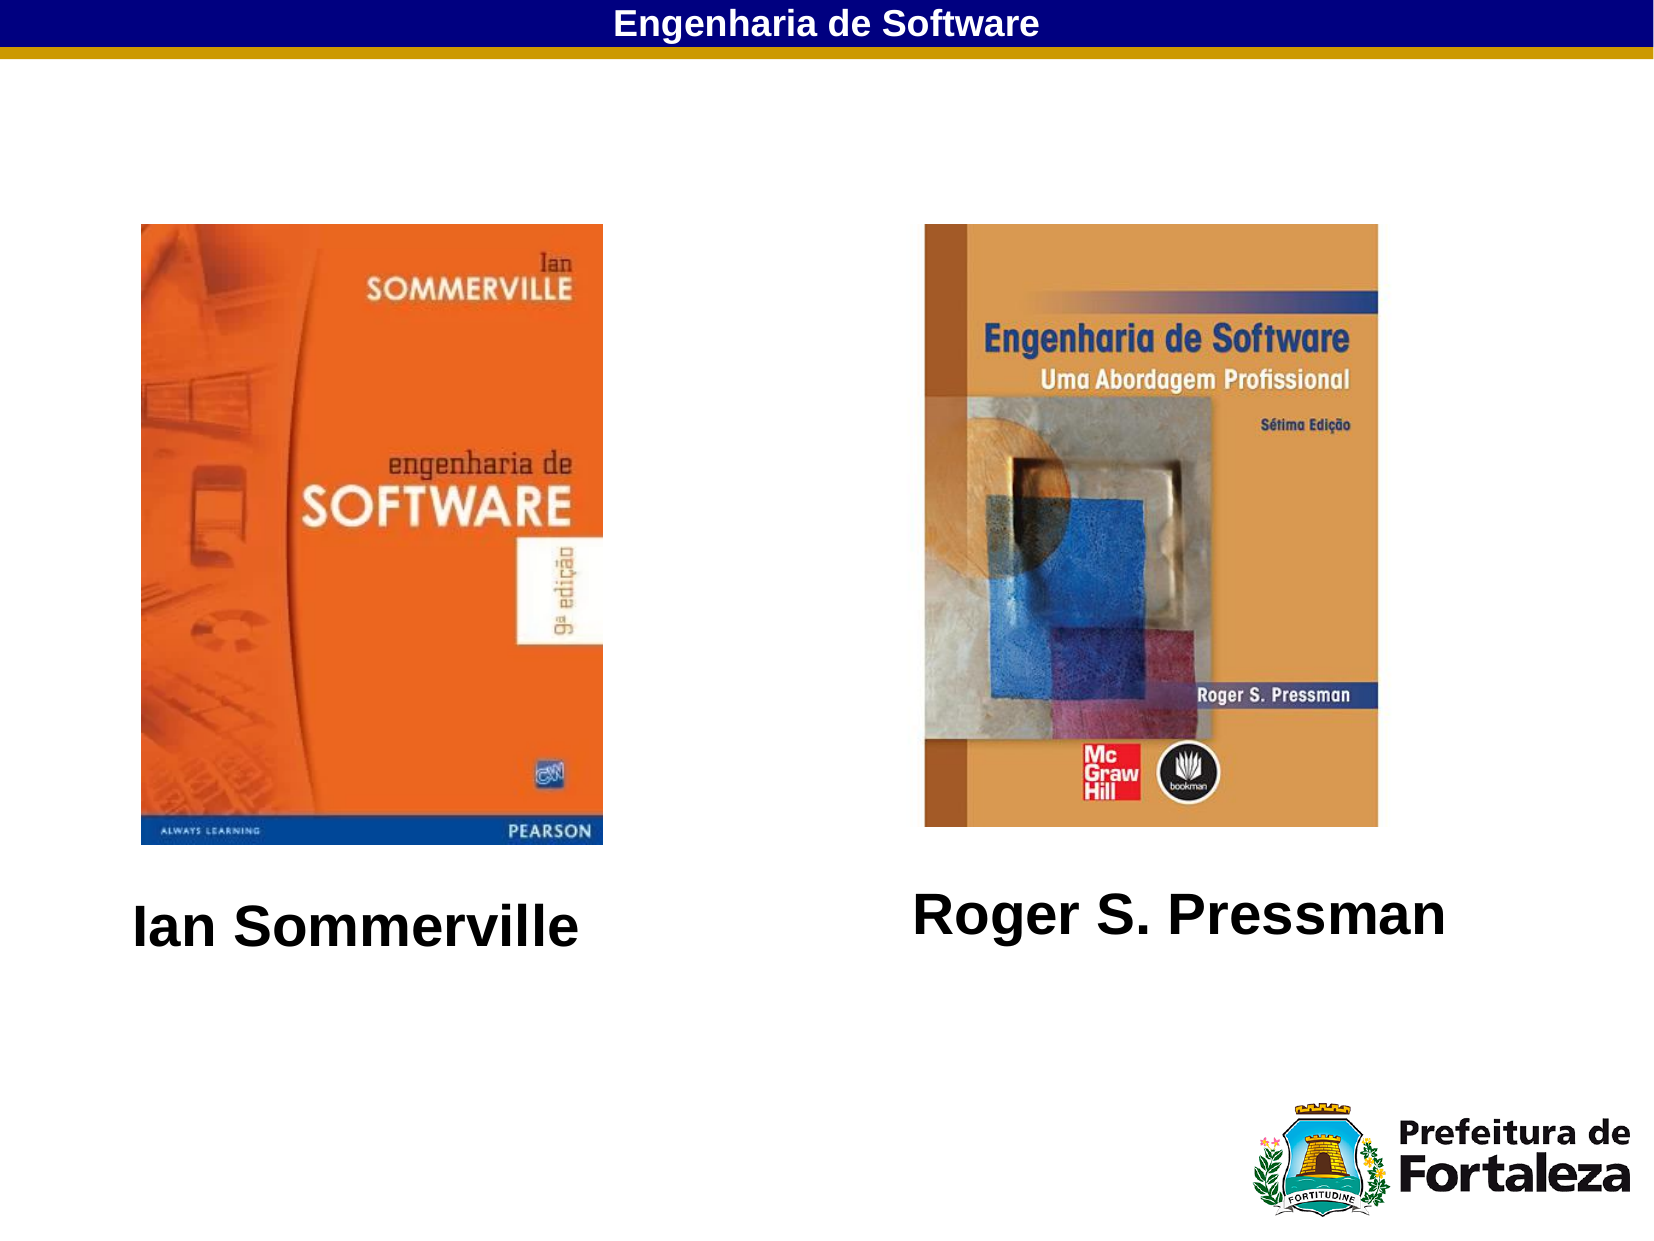

Engenharia de Software
Roger S. Pressman
Ian Sommerville